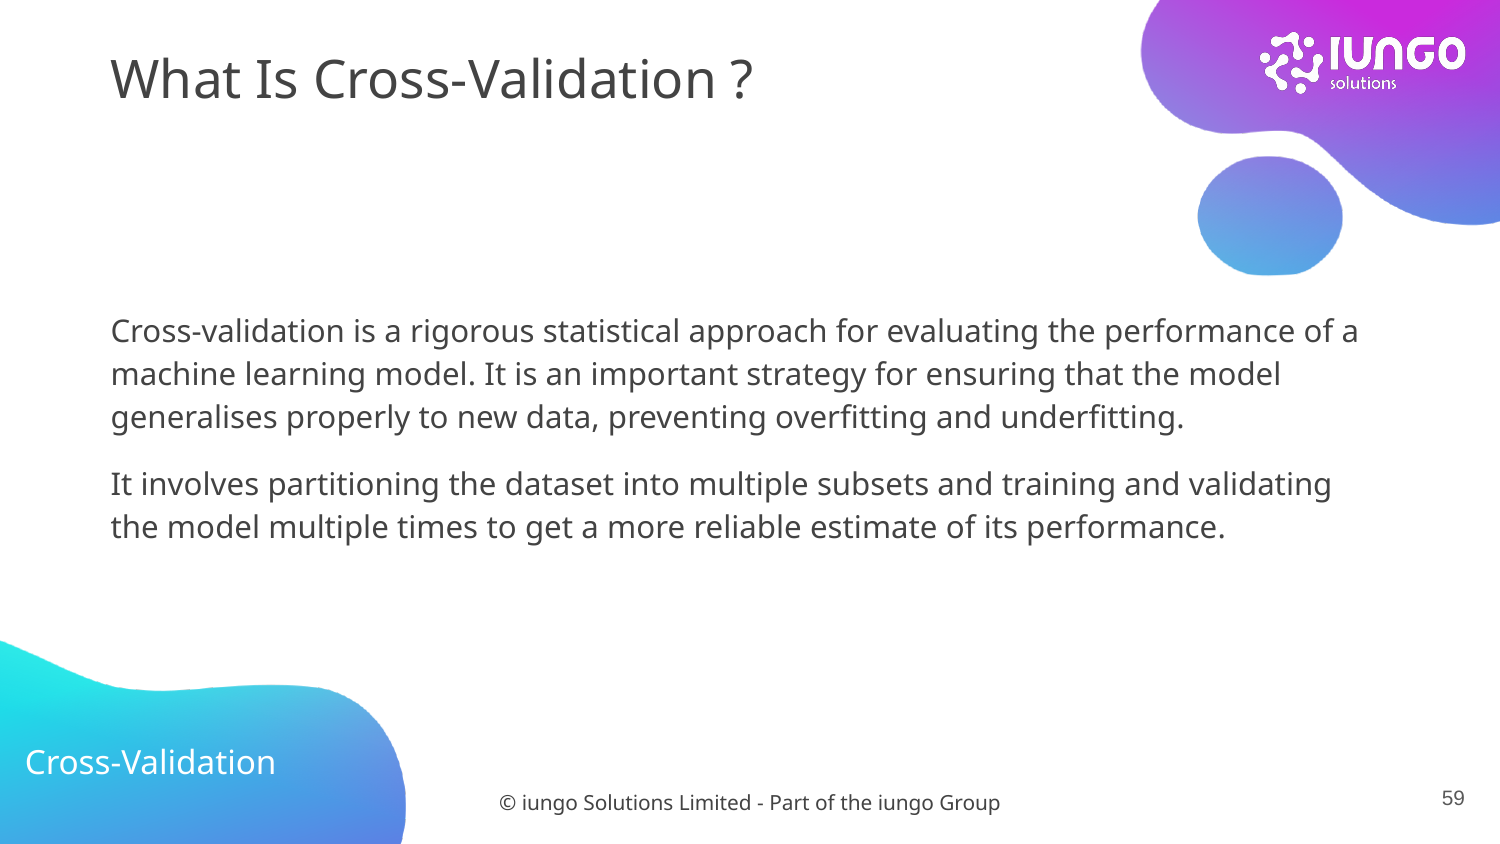

# What Is Cross-Validation ?
Cross-validation is a rigorous statistical approach for evaluating the performance of a machine learning model. It is an important strategy for ensuring that the model generalises properly to new data, preventing overfitting and underfitting.
It involves partitioning the dataset into multiple subsets and training and validating the model multiple times to get a more reliable estimate of its performance.
Cross-Validation